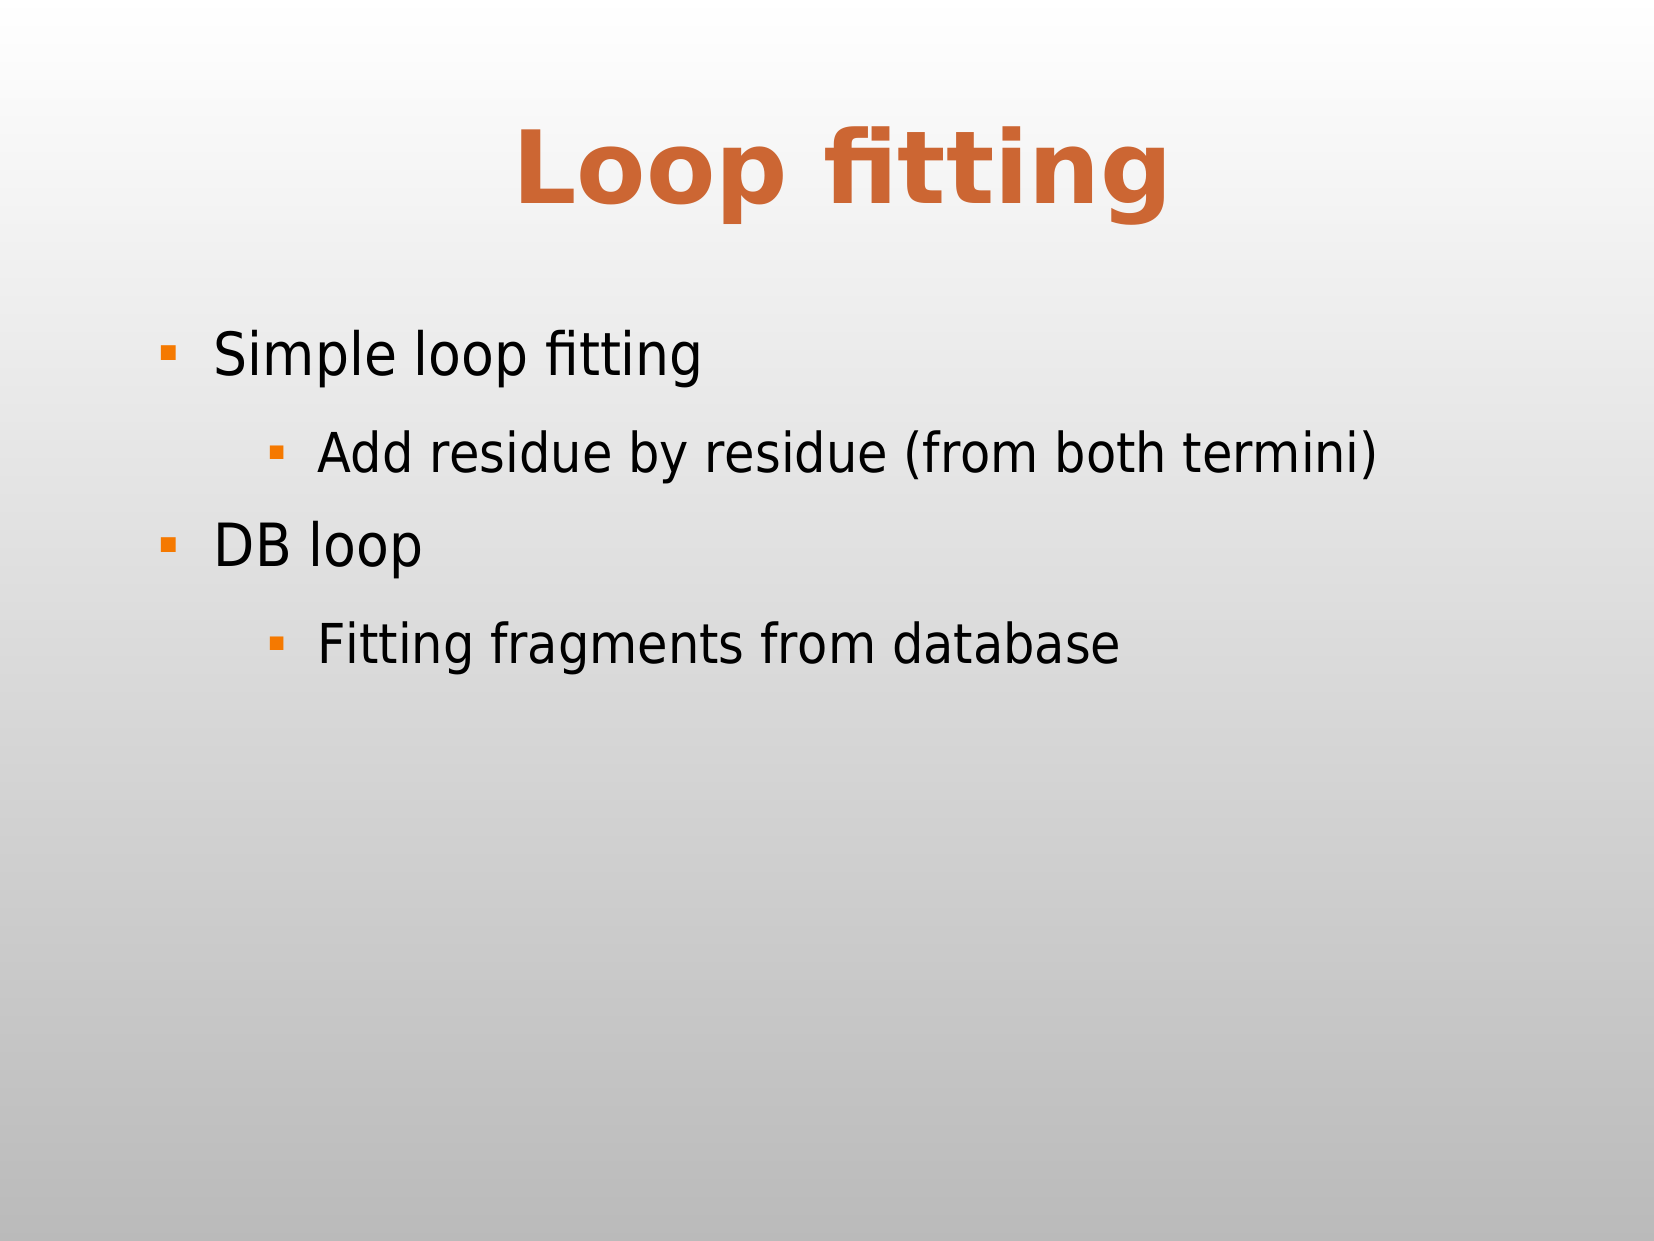

# Loop fitting
Simple loop fitting
Add residue by residue (from both termini)
DB loop
Fitting fragments from database